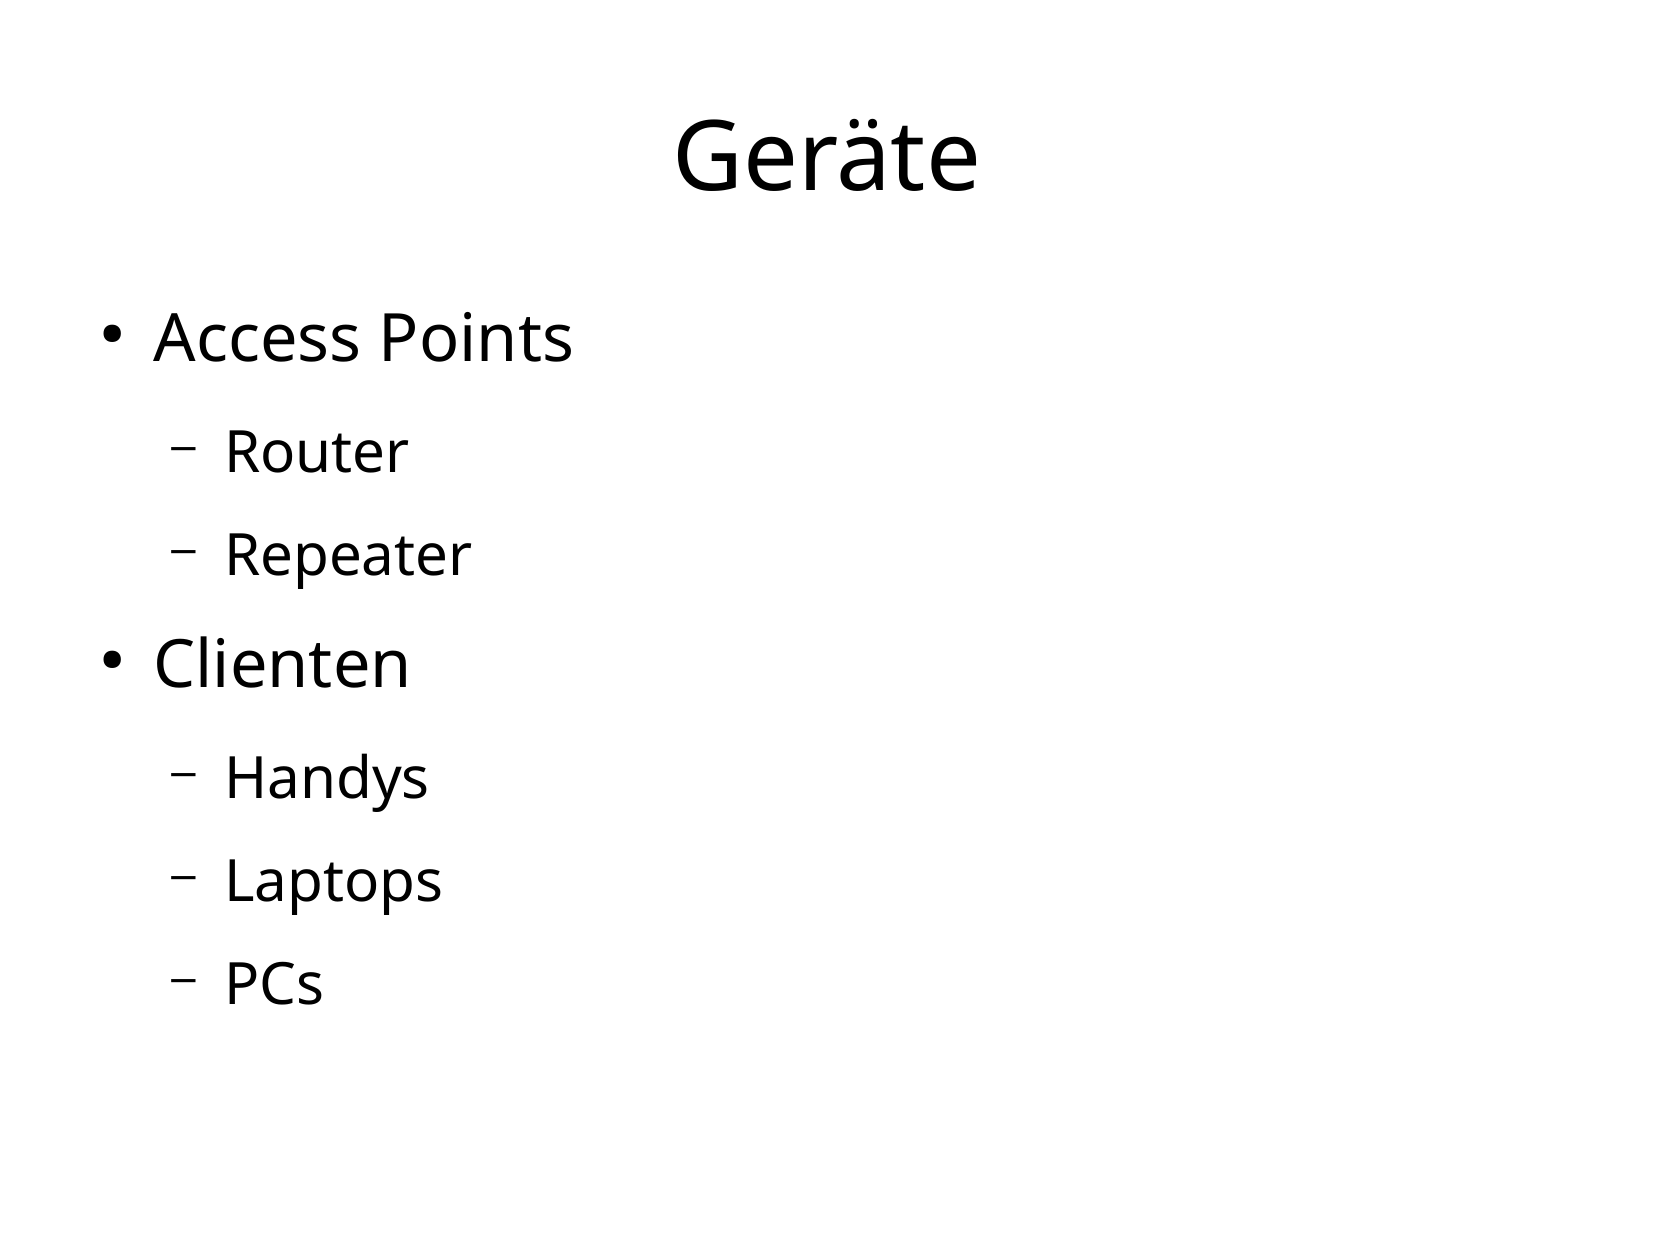

# Geräte
Access Points
Router
Repeater
Clienten
Handys
Laptops
PCs